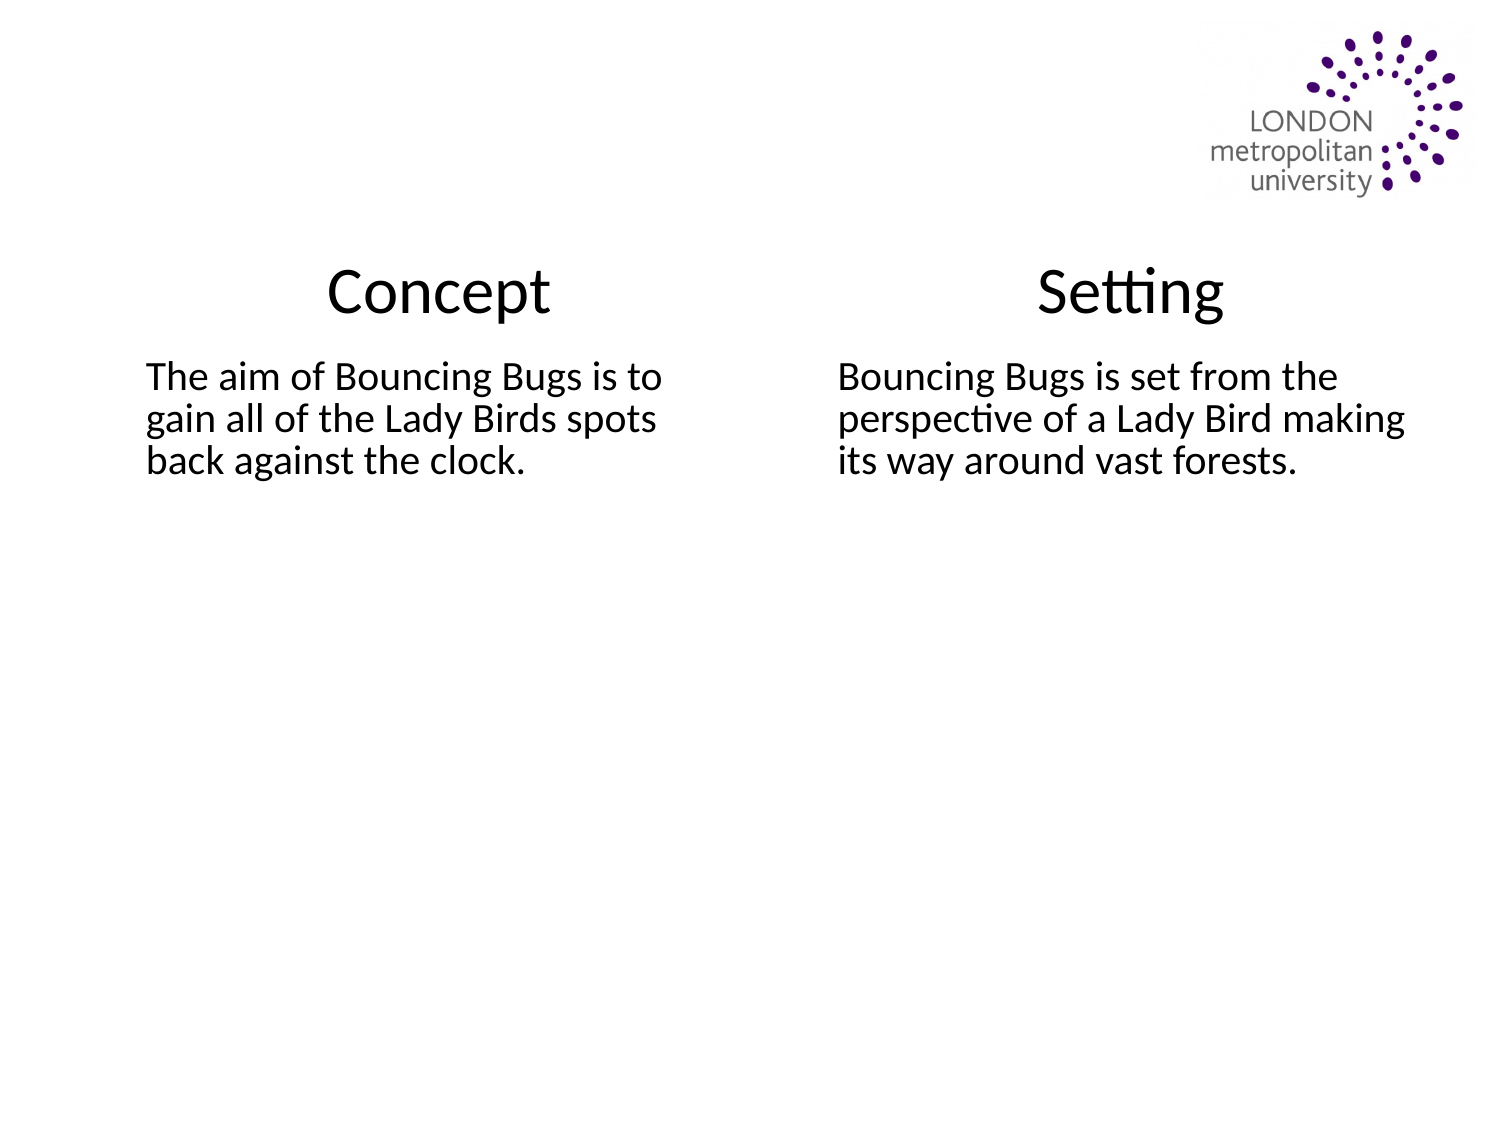

# Concept
The aim of Bouncing Bugs is to gain all of the Lady Birds spots back against the clock.
Setting
Bouncing Bugs is set from the perspective of a Lady Bird making its way around vast forests.